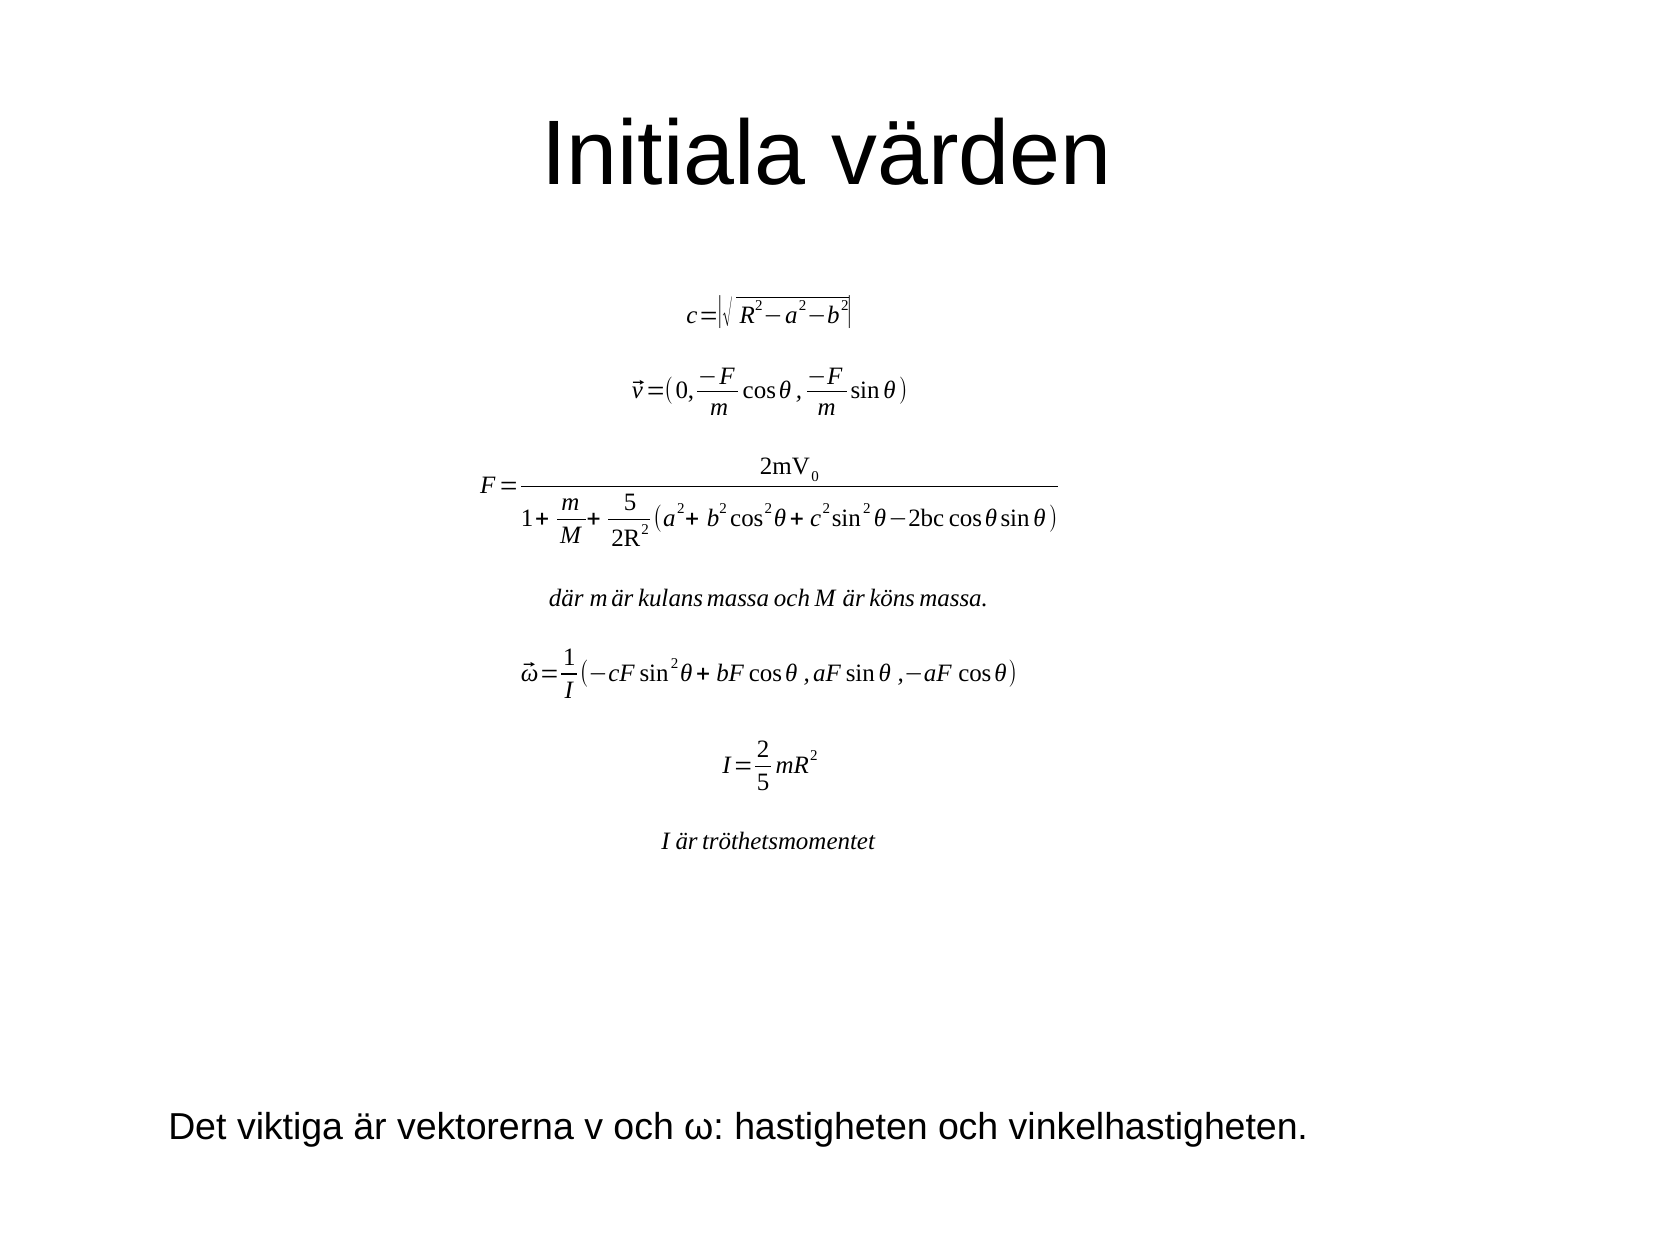

# Initiala värden
Det viktiga är vektorerna v och ω: hastigheten och vinkelhastigheten.